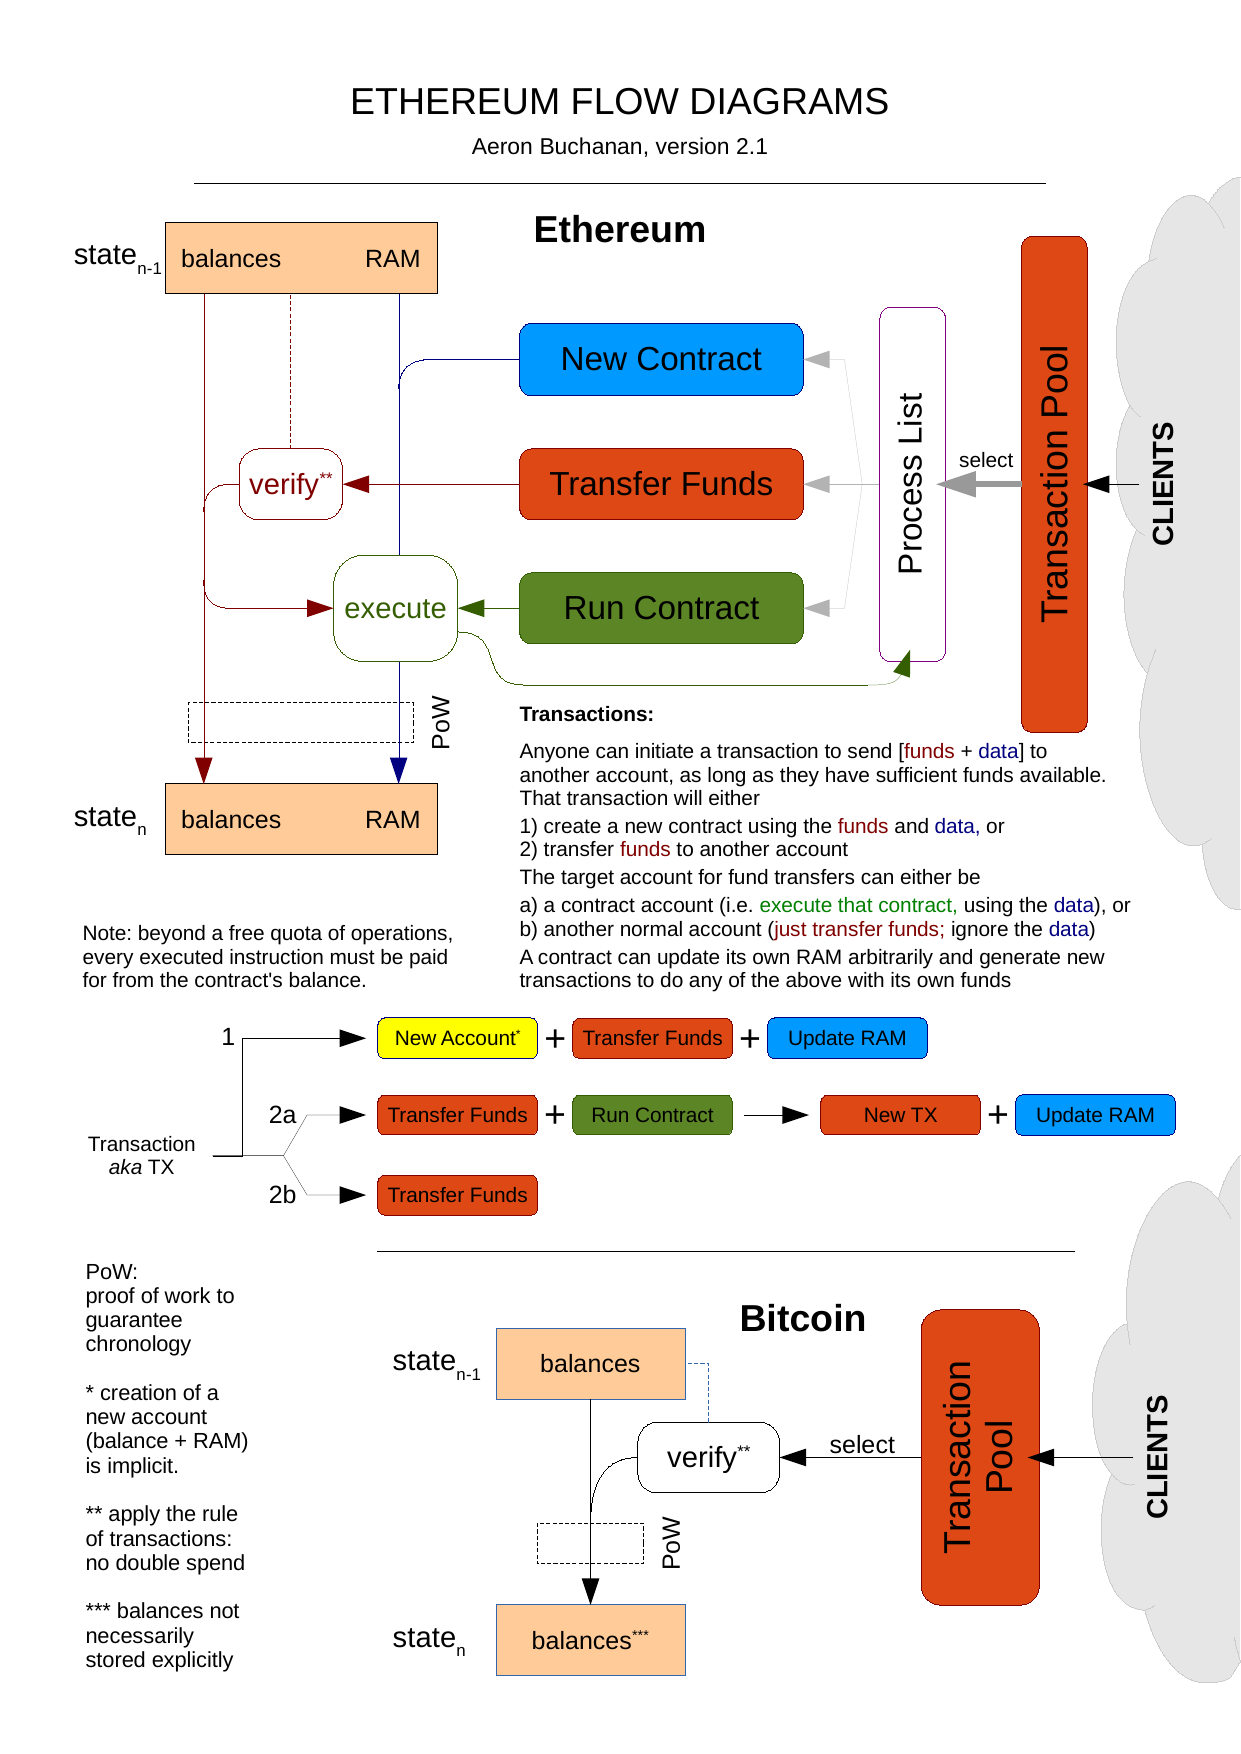

ETHEREUM FLOW DIAGRAMS
Aeron Buchanan, version 2.1
Ethereum
balances RAM
staten-1
New Contract
select
verify**
Transfer Funds
Transaction Pool
Process List
CLIENTS
execute
Run Contract
PoW
Transactions:
Anyone can initiate a transaction to send [funds + data] to
another account, as long as they have sufficient funds available.
That transaction will either
1) create a new contract using the funds and data, or
2) transfer funds to another account
The target account for fund transfers can either be
a) a contract account (i.e. execute that contract, using the data), or
b) another normal account (just transfer funds; ignore the data)
A contract can update its own RAM arbitrarily and generate new transactions to do any of the above with its own funds
balances RAM
staten
Note: beyond a free quota of operations, every executed instruction must be paid for from the contract's balance.
+
+
New Account*
Update RAM
Transfer Funds
1
+
Transfer Funds
Run Contract
+
Update RAM
New TX
2a
Transaction
aka TX
2b
Transfer Funds
PoW:
proof of work to guarantee chronology
* creation of a new account (balance + RAM) is implicit.
** apply the rule of transactions:
no double spend
*** balances not necessarily stored explicitly
Bitcoin
balances
staten-1
Transaction Pool
verify**
select
CLIENTS
PoW
balances***
staten